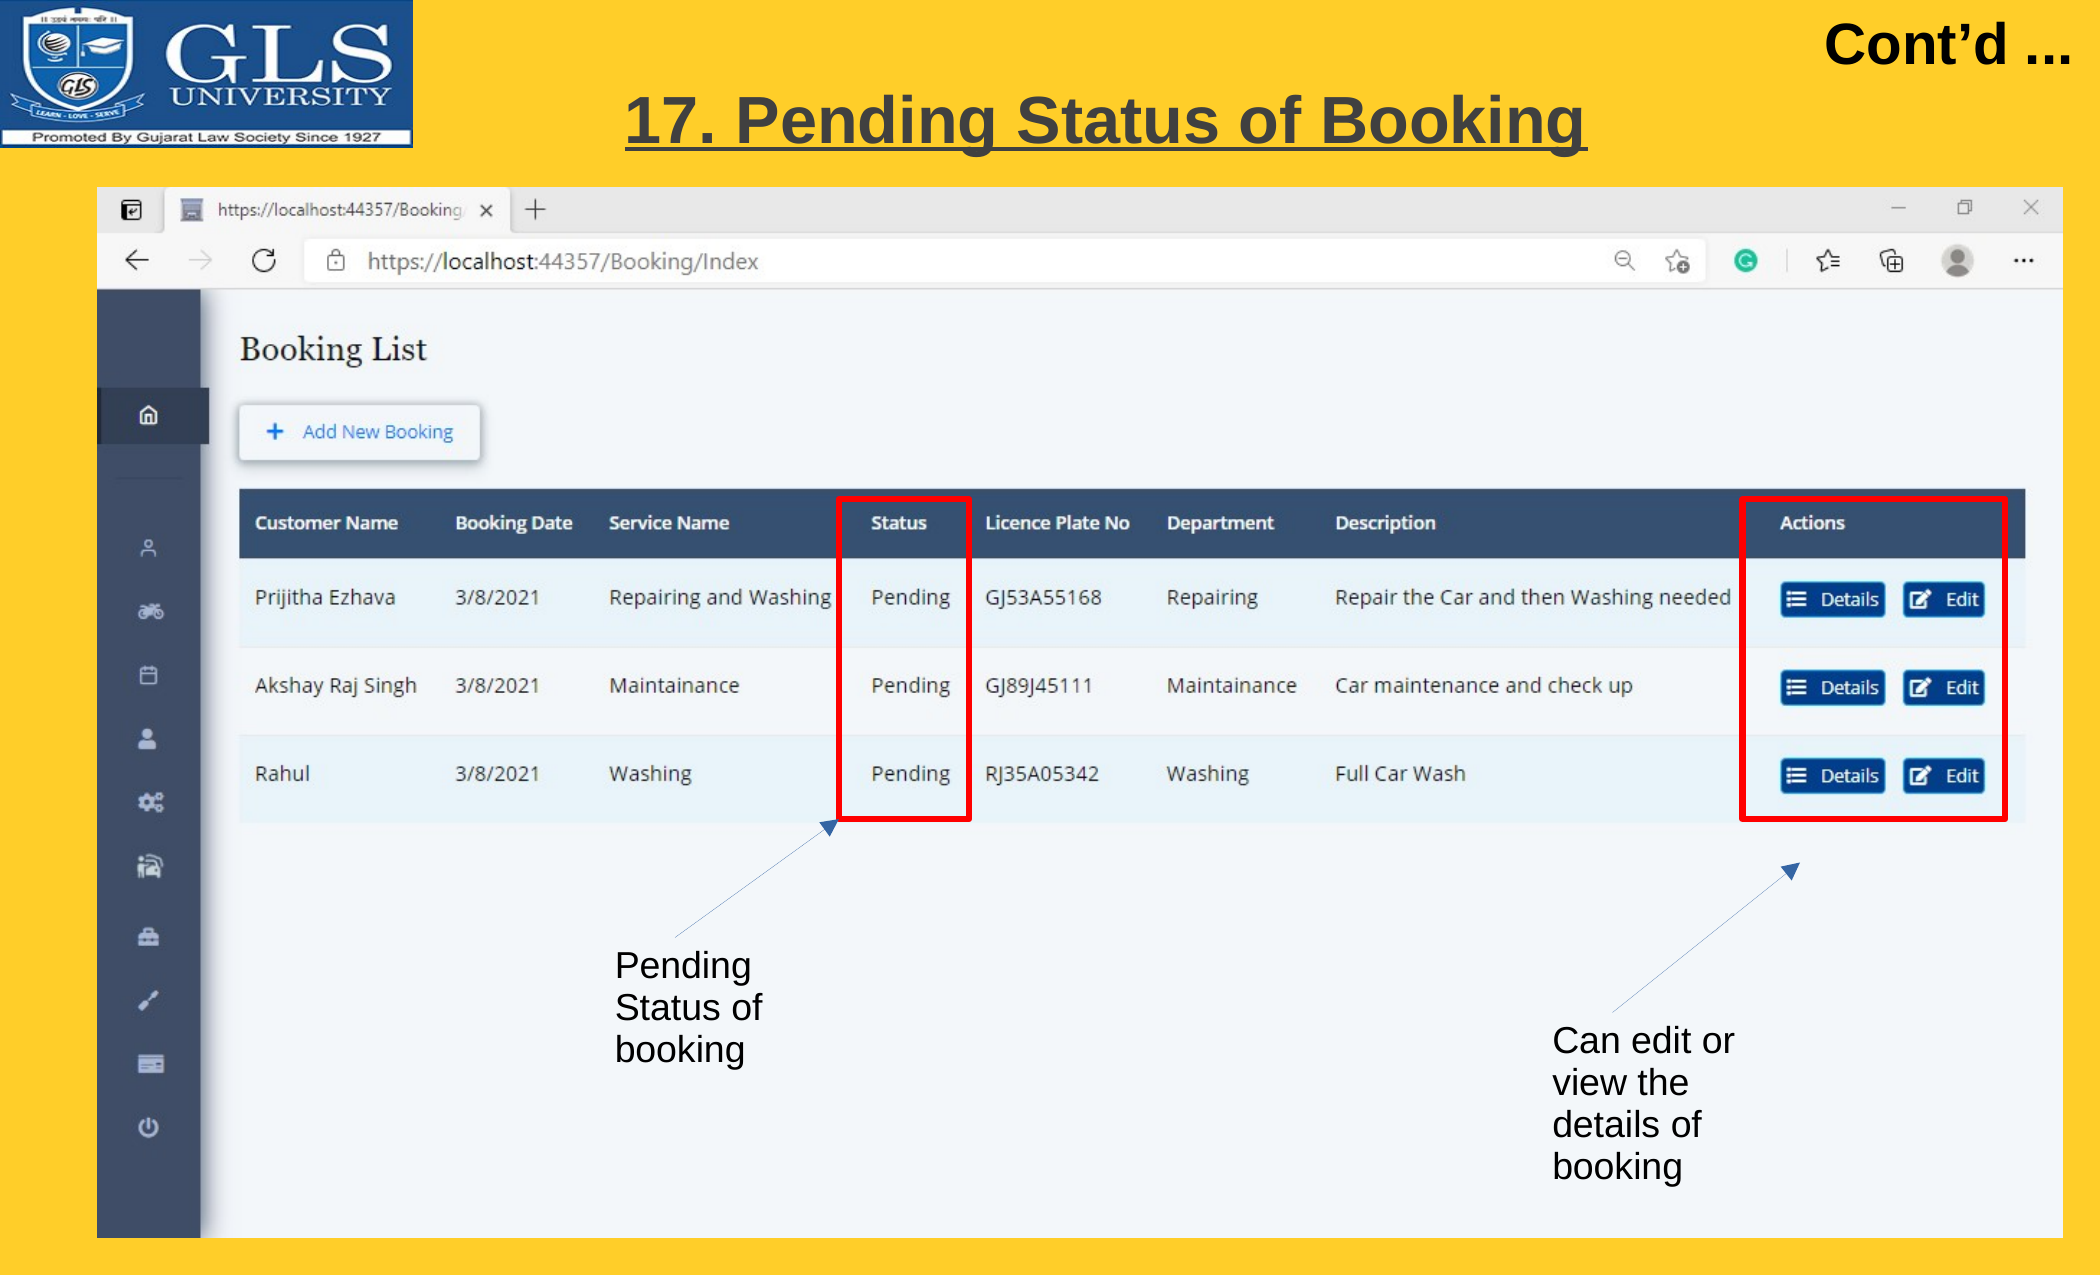

Cont’d ...
17. Pending Status of Booking
Pending Status of booking
Can edit or view the details of booking